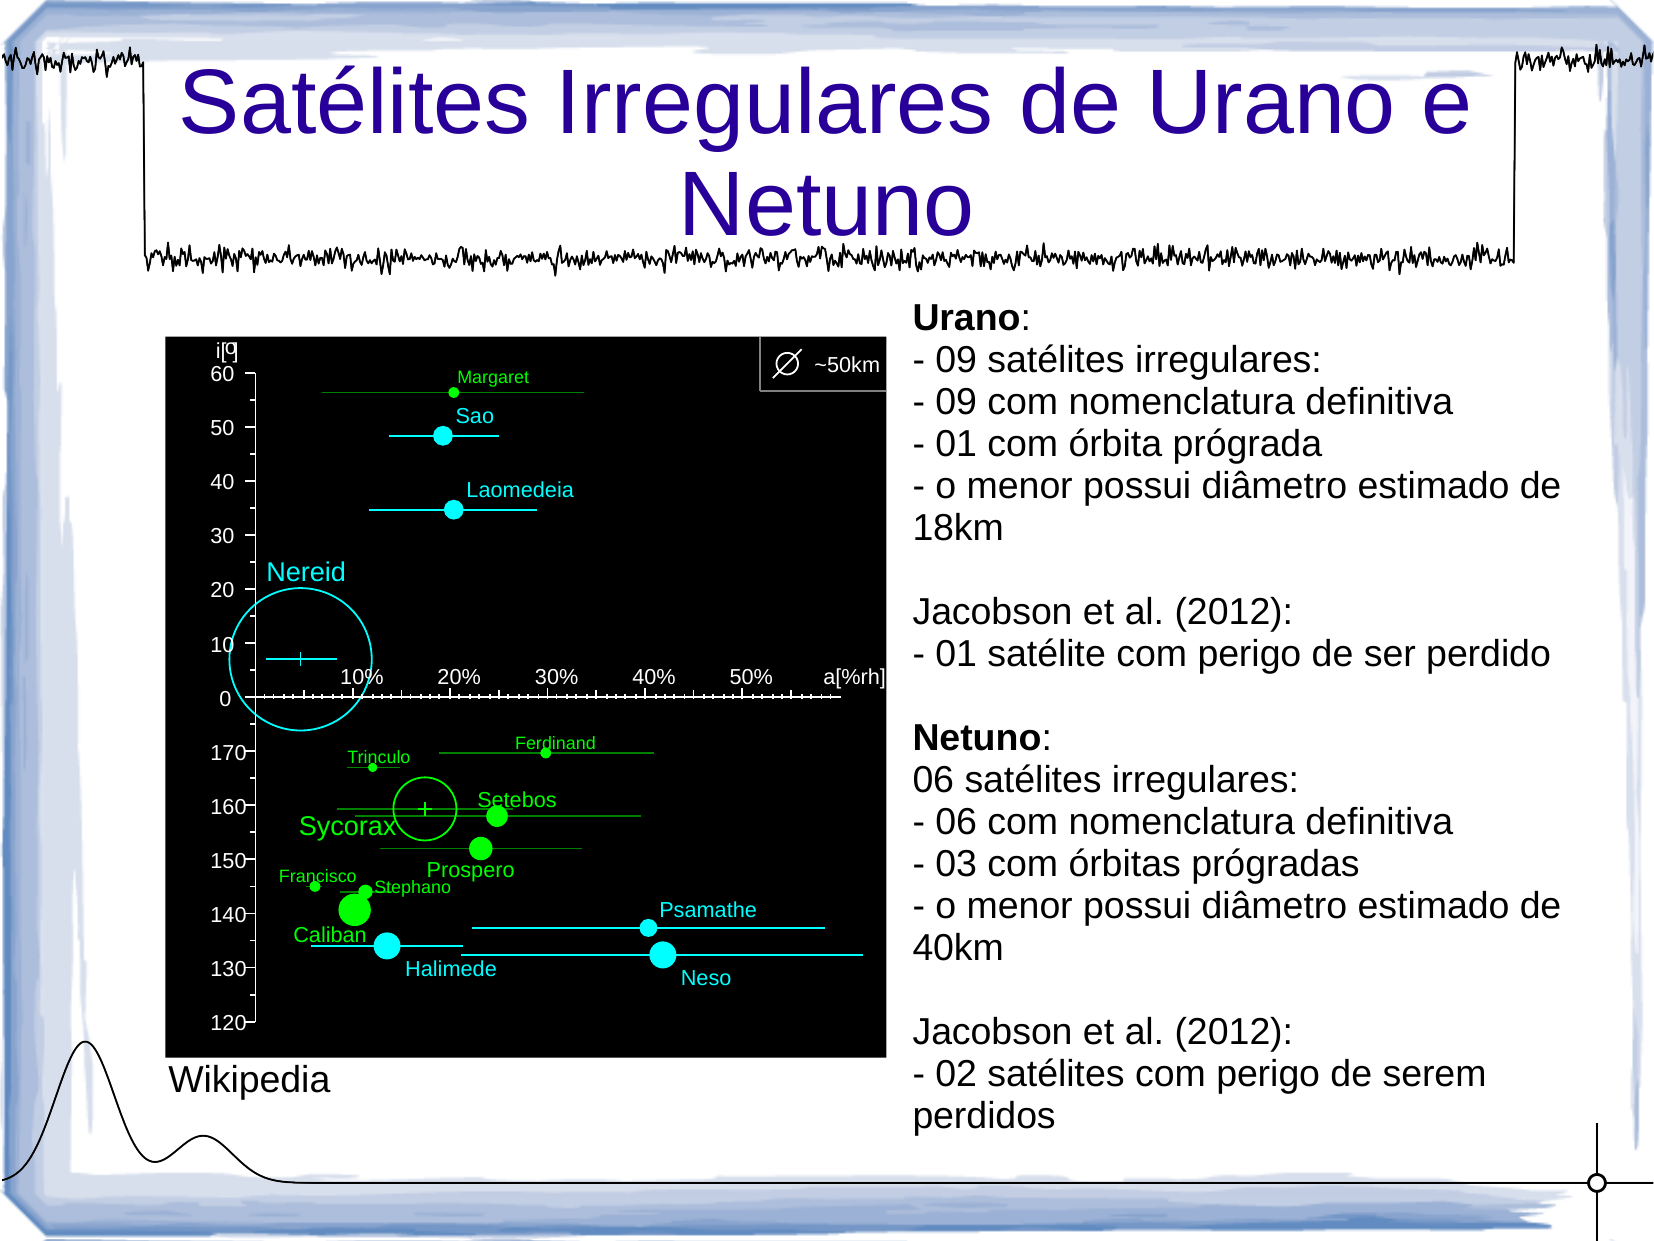

# Satélites Irregulares de Urano e Netuno
Urano:
- 09 satélites irregulares:
- 09 com nomenclatura definitiva
- 01 com órbita prógrada
- o menor possui diâmetro estimado de 18km
Jacobson et al. (2012):
- 01 satélite com perigo de ser perdido
Netuno:
06 satélites irregulares:
- 06 com nomenclatura definitiva
- 03 com órbitas prógradas
- o menor possui diâmetro estimado de 40km
Jacobson et al. (2012):
- 02 satélites com perigo de serem
perdidos
Wikipedia